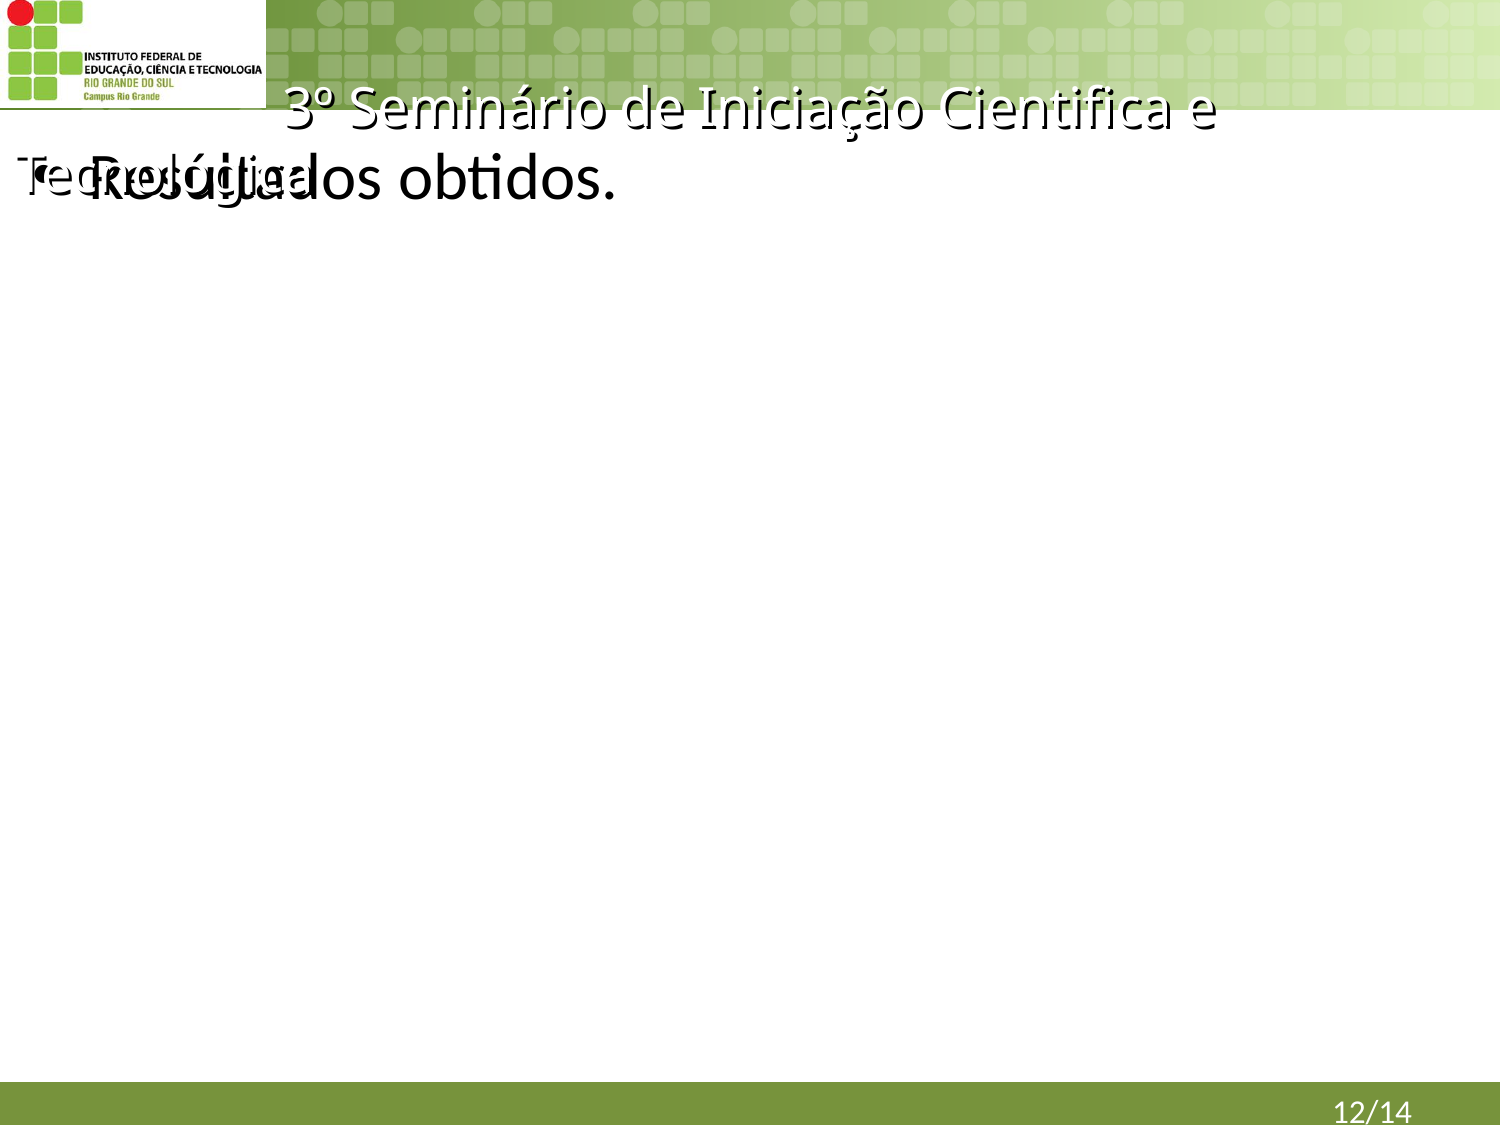

3º Seminário de Iniciação Cientifica e Tecnológica
# Resultados obtidos.
Streaming de vídeo para uma Plataforma Experimental em Robótica Subaquática